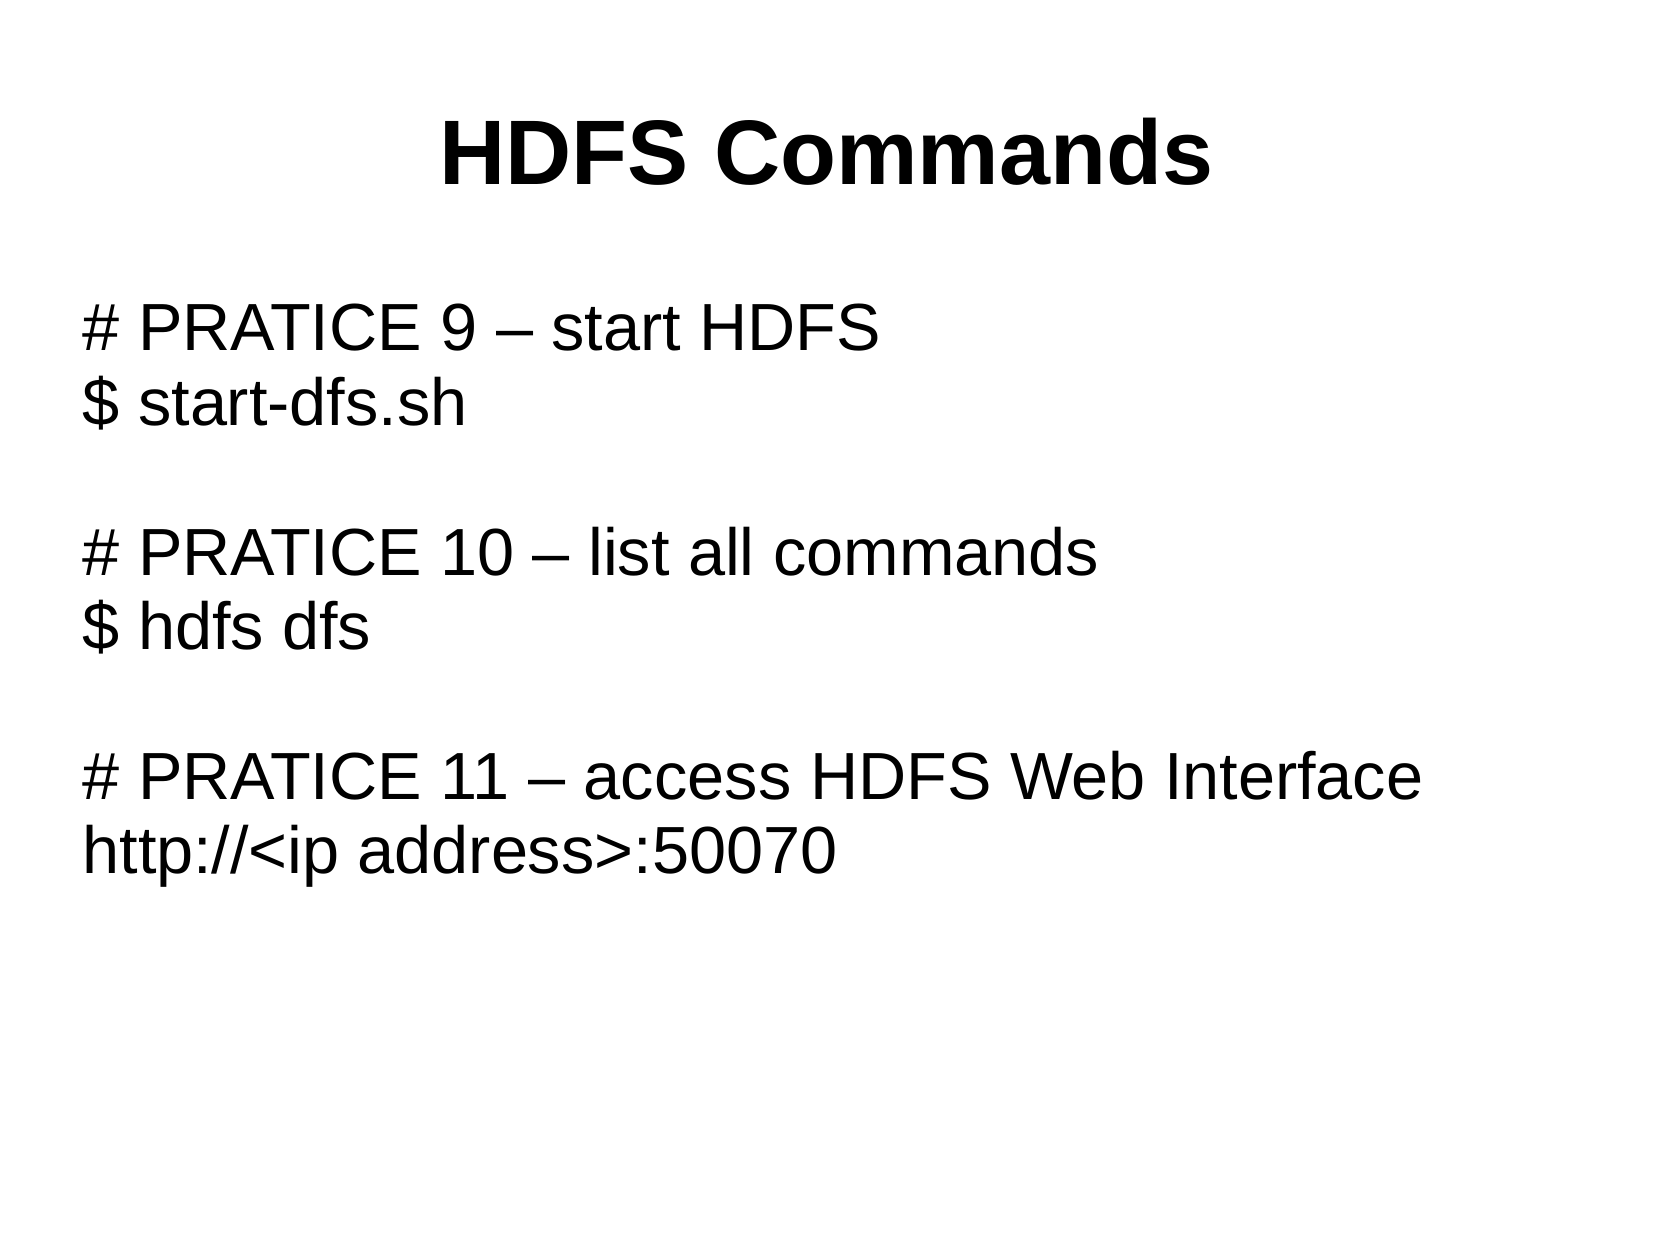

# HDFS Commands
# PRATICE 9 – start HDFS
$ start-dfs.sh
# PRATICE 10 – list all commands
$ hdfs dfs
# PRATICE 11 – access HDFS Web Interface
http://<ip address>:50070